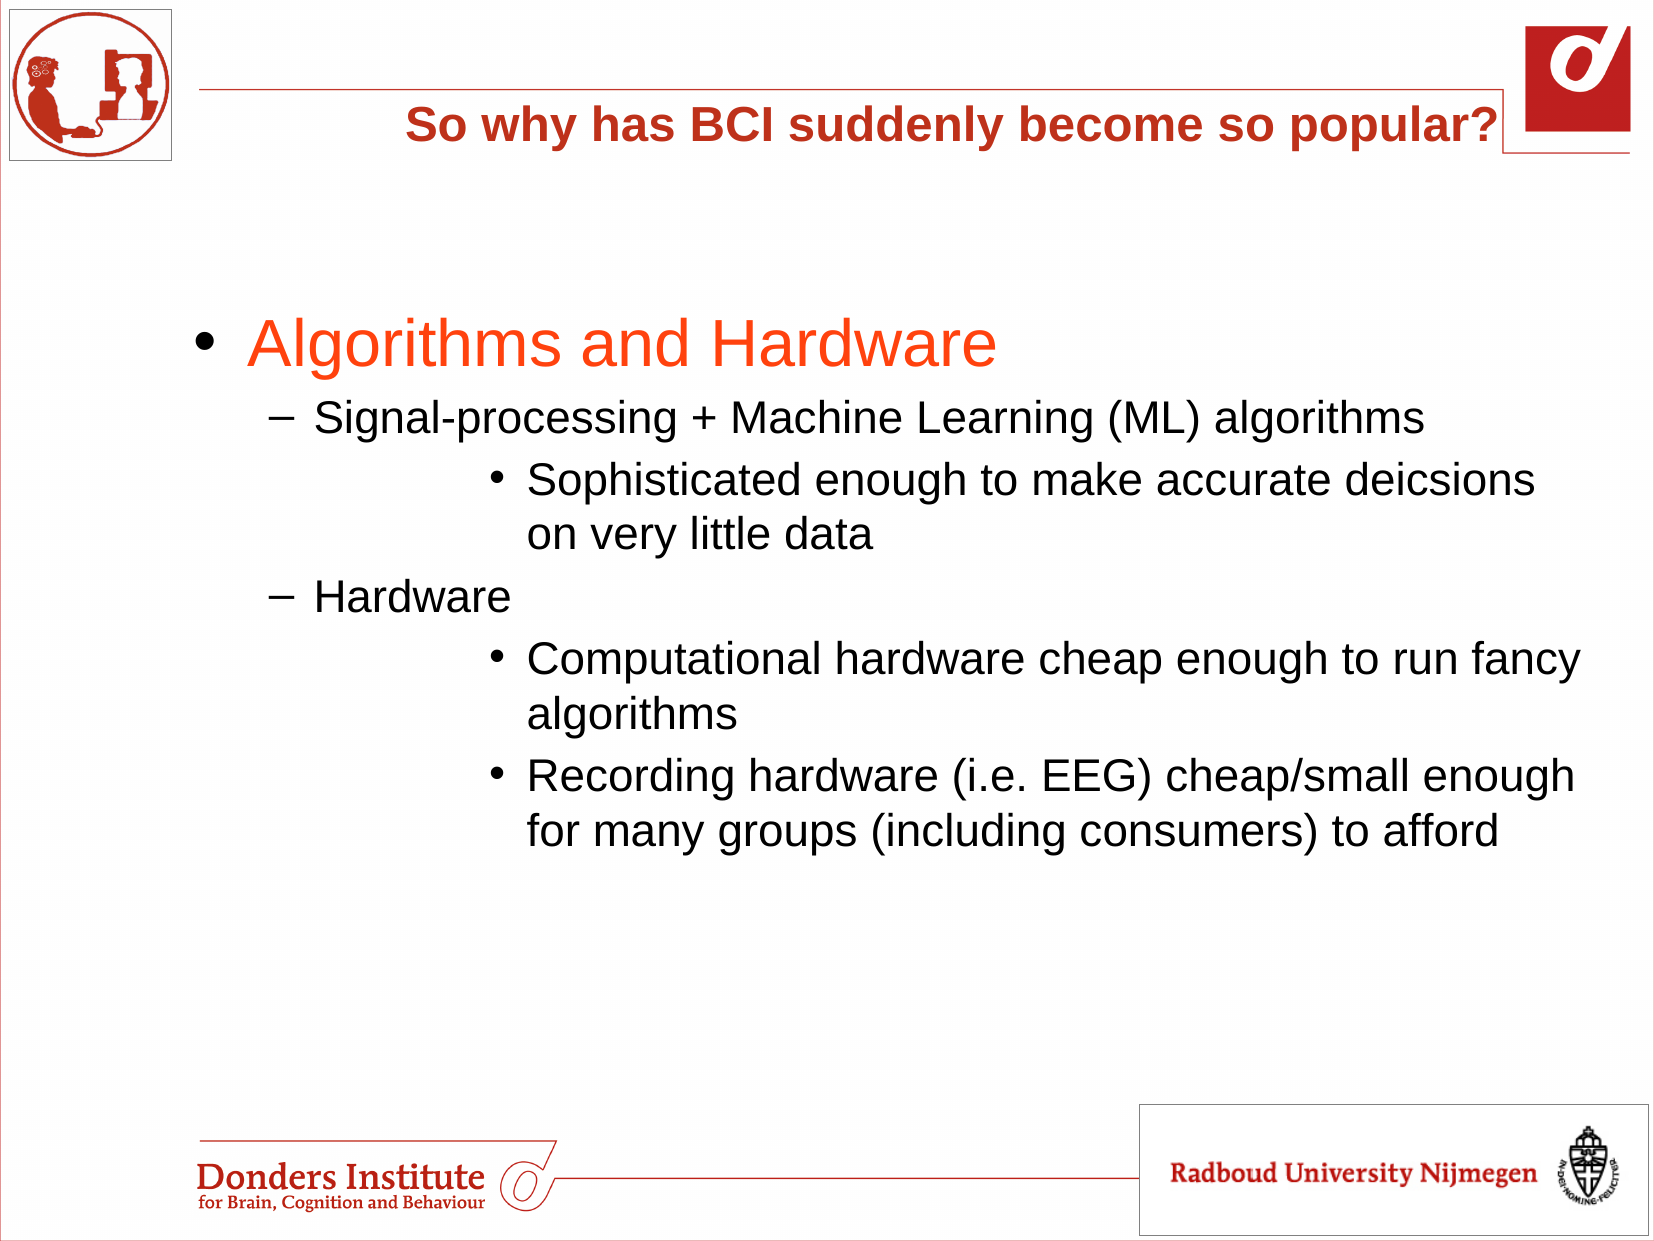

# So why has BCI suddenly become so popular?
Algorithms and Hardware
Signal-processing + Machine Learning (ML) algorithms
Sophisticated enough to make accurate deicsions on very little data
Hardware
Computational hardware cheap enough to run fancy algorithms
Recording hardware (i.e. EEG) cheap/small enough for many groups (including consumers) to afford